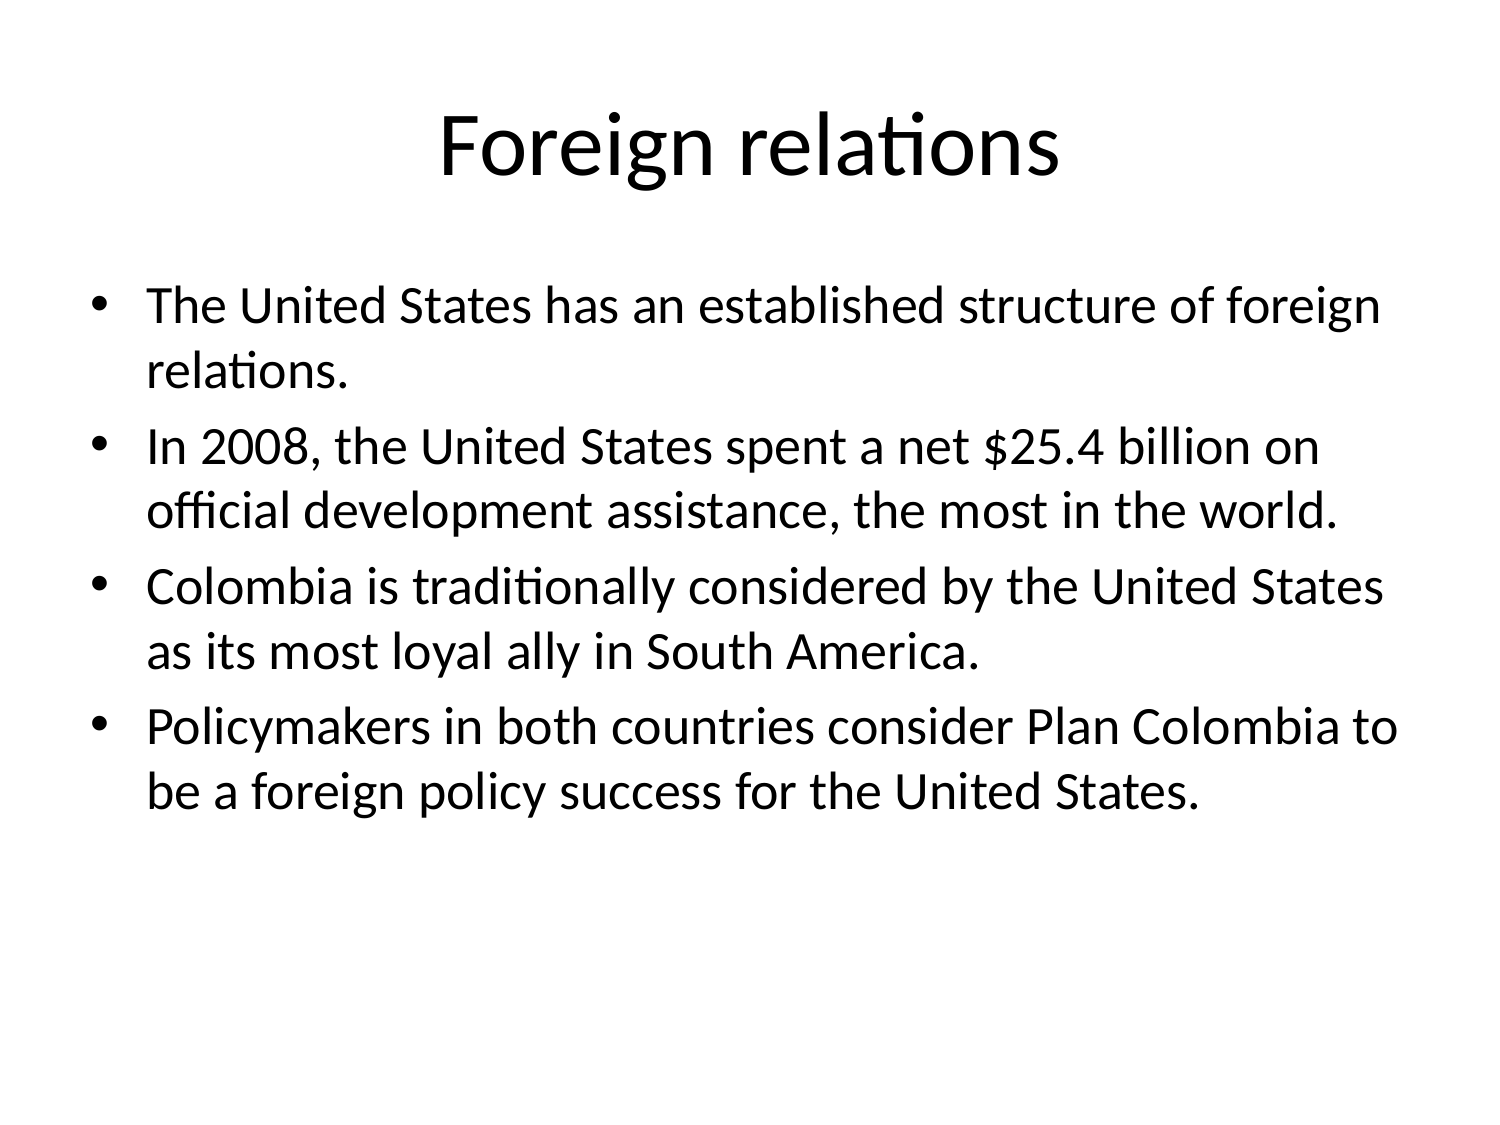

# Foreign relations
The United States has an established structure of foreign relations.
In 2008, the United States spent a net $25.4 billion on official development assistance, the most in the world.
Colombia is traditionally considered by the United States as its most loyal ally in South America.
Policymakers in both countries consider Plan Colombia to be a foreign policy success for the United States.